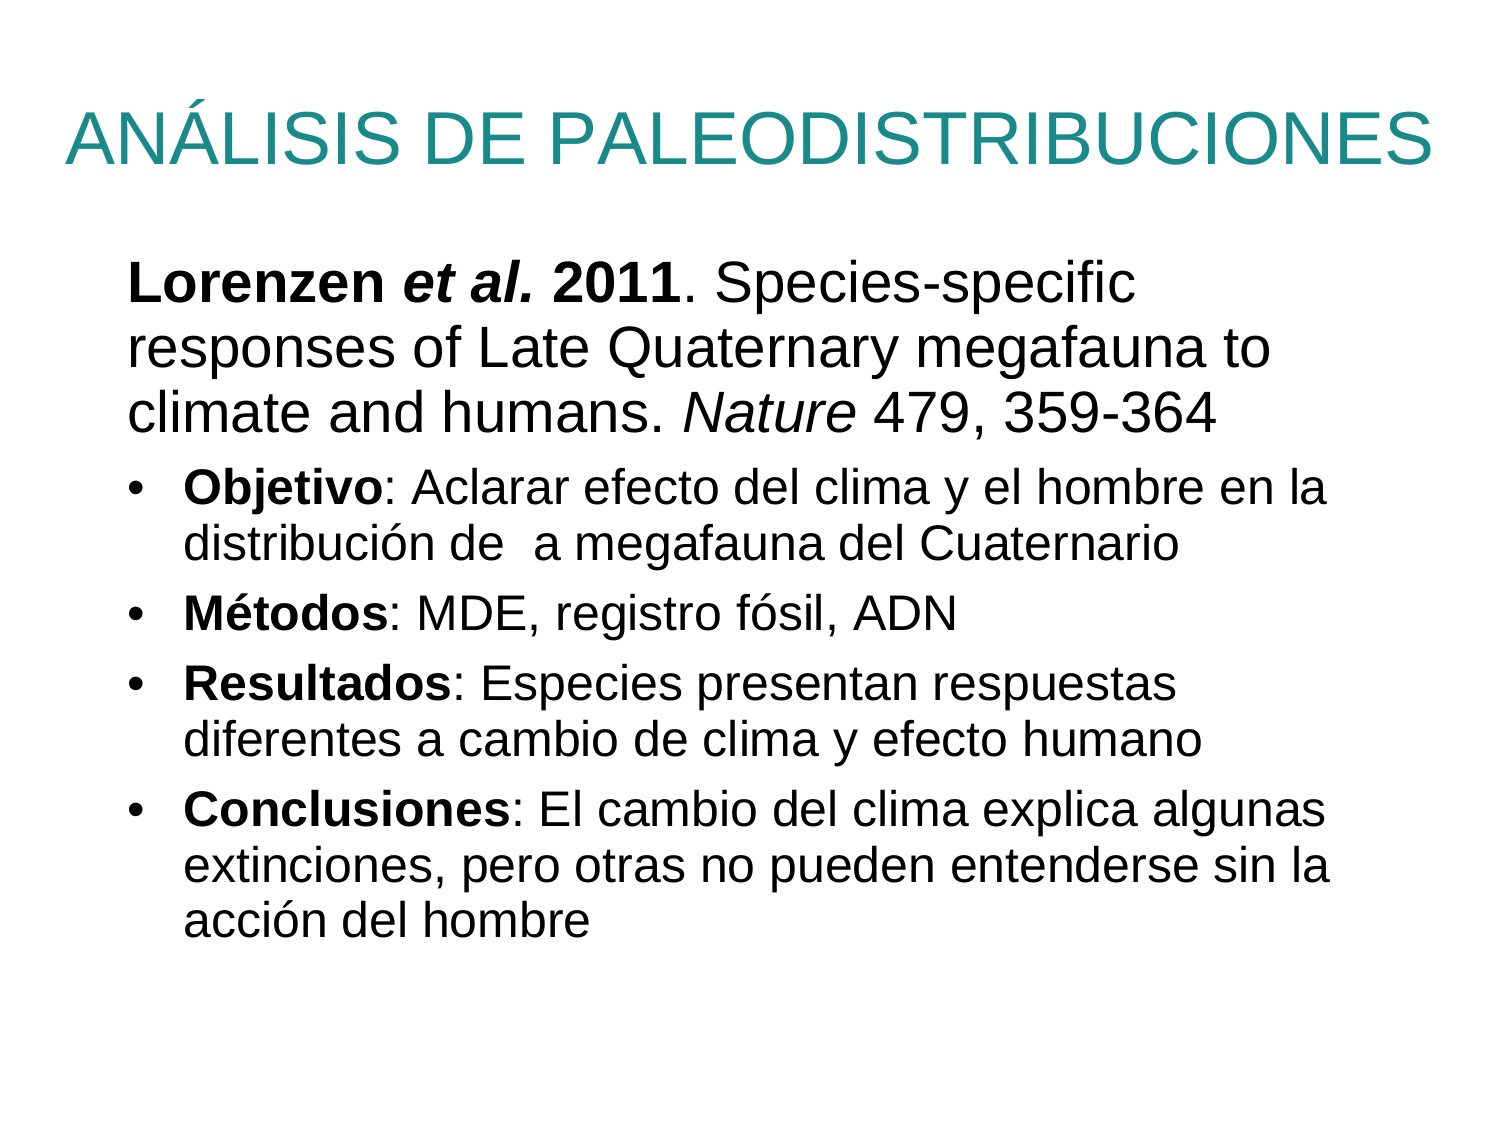

# ANÁLISIS DE PALEODISTRIBUCIONES
Lorenzen et al. 2011. Species-speciﬁc responses of Late Quaternary megafauna to climate and humans. Nature 479, 359-364
Objetivo: Aclarar efecto del clima y el hombre en la distribución de a megafauna del Cuaternario
Métodos: MDE, registro fósil, ADN
Resultados: Especies presentan respuestas diferentes a cambio de clima y efecto humano
Conclusiones: El cambio del clima explica algunas extinciones, pero otras no pueden entenderse sin la acción del hombre